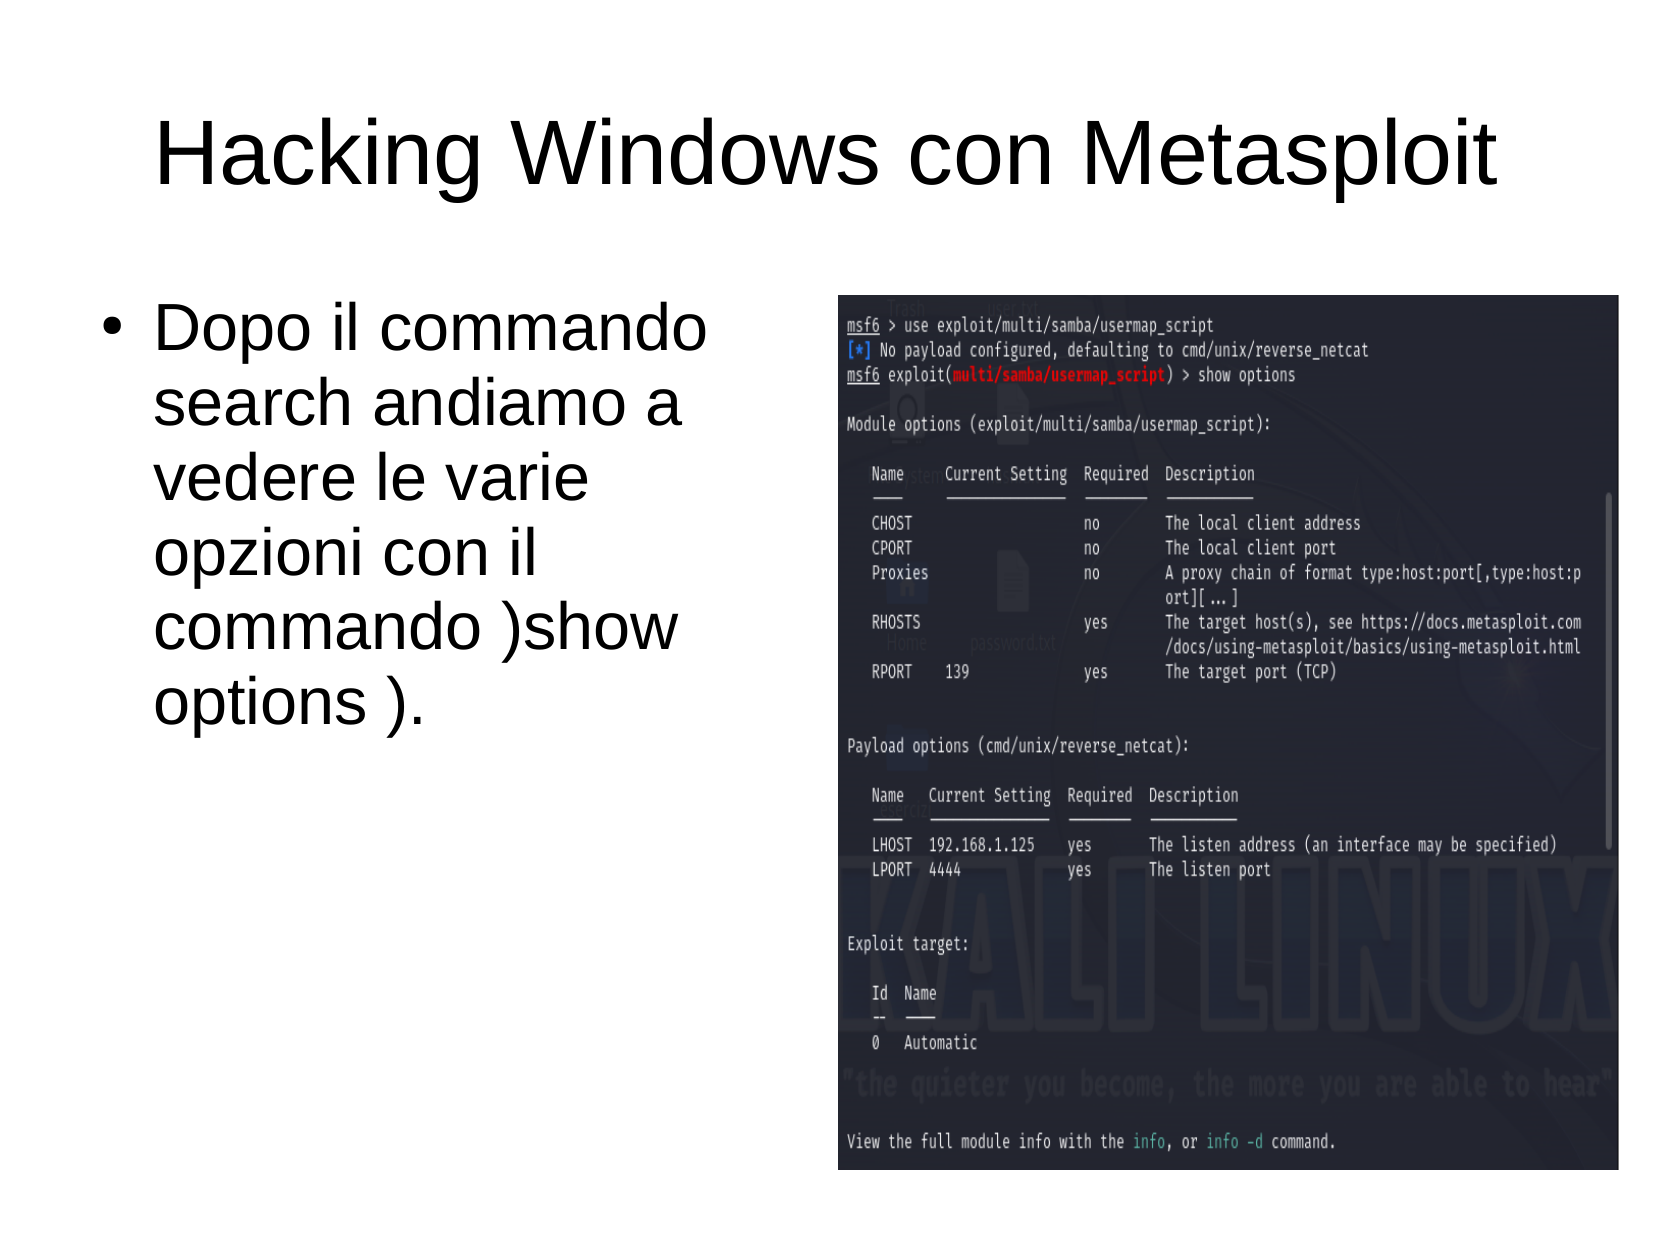

# Hacking Windows con Metasploit
Dopo il commando search andiamo a vedere le varie opzioni con il commando )show options ).